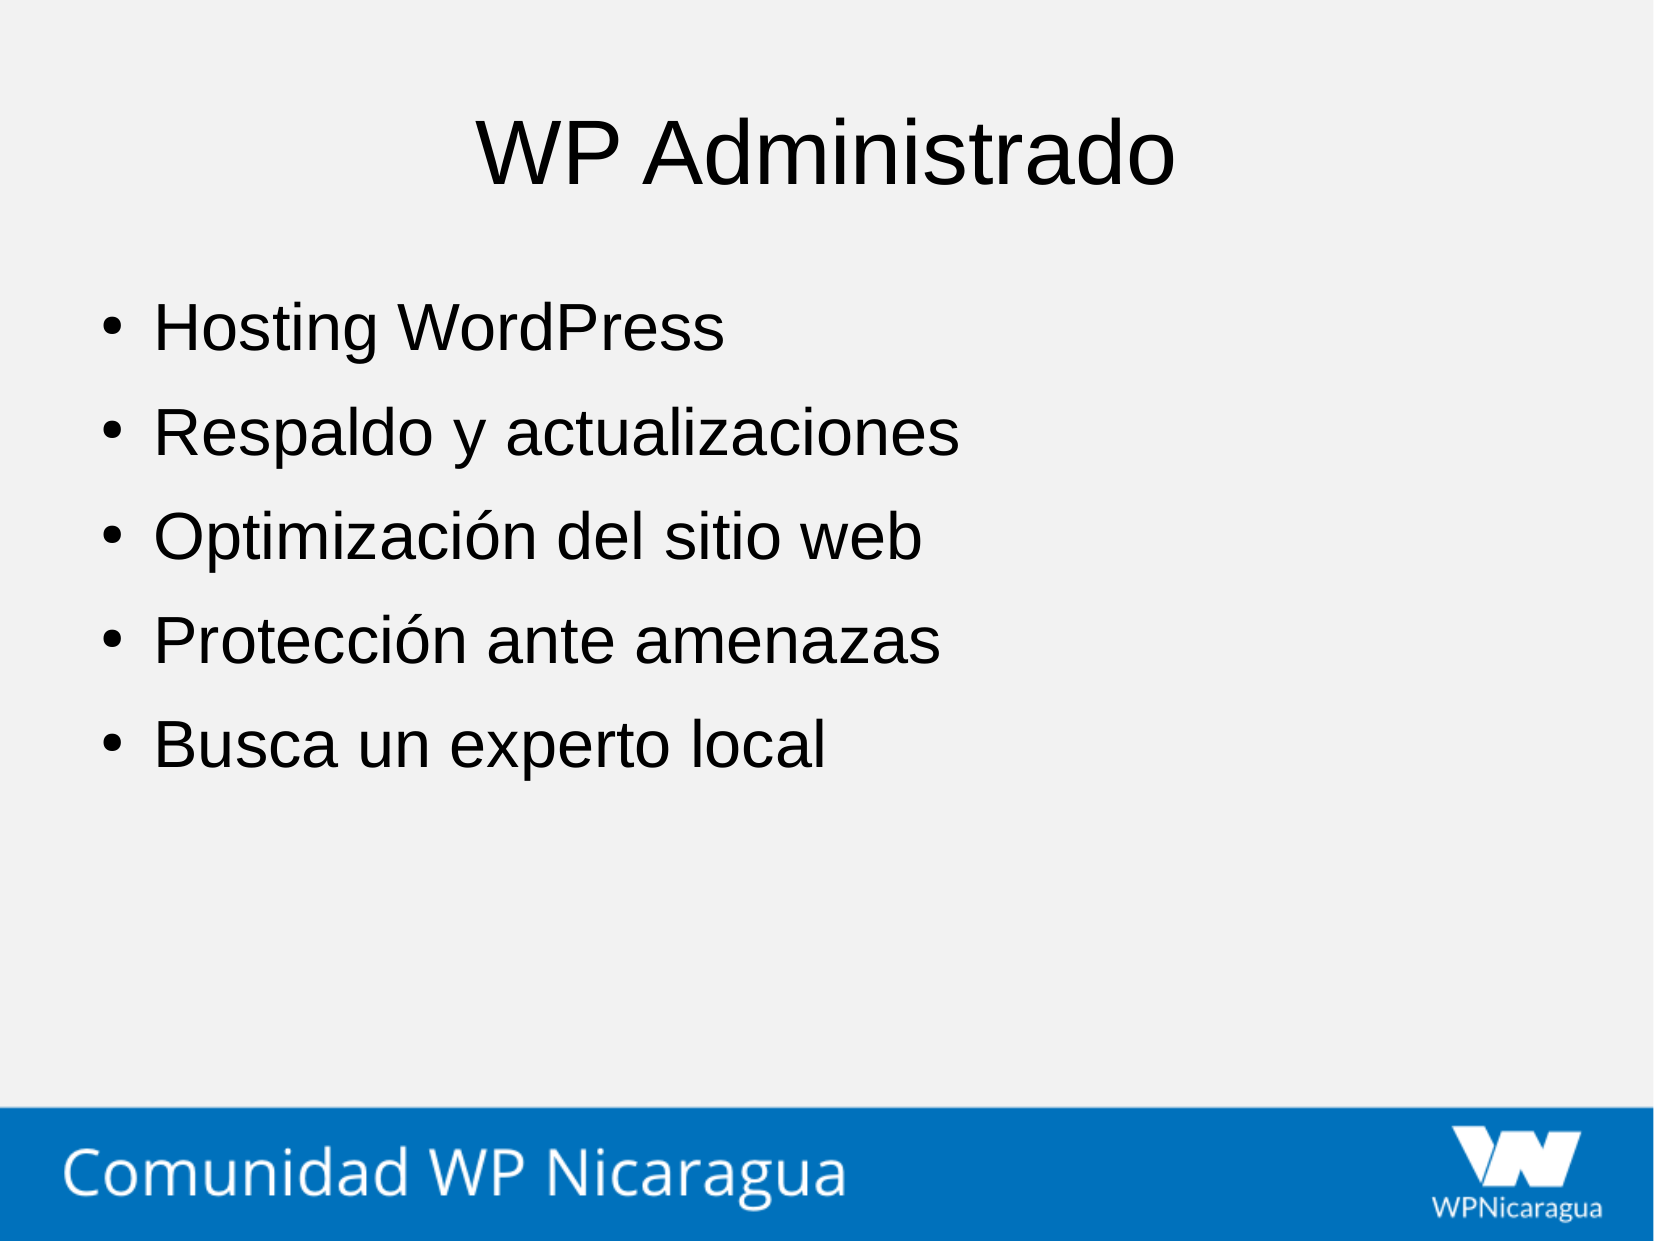

# WP Administrado
Hosting WordPress
Respaldo y actualizaciones
Optimización del sitio web
Protección ante amenazas
Busca un experto local